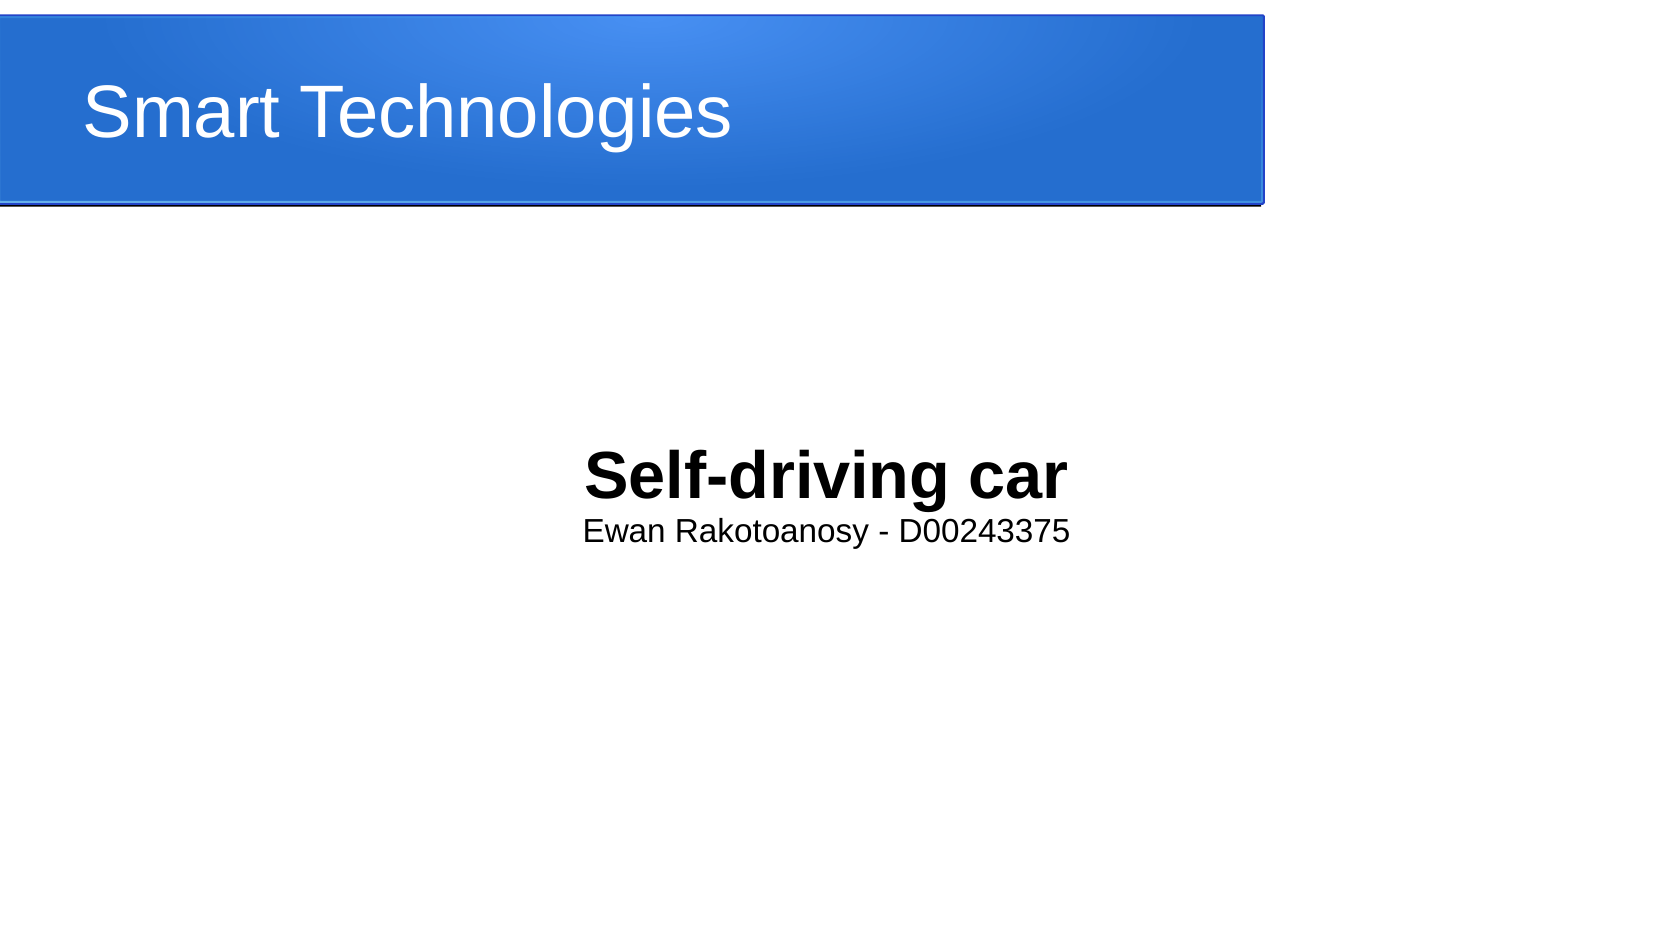

# Smart Technologies
Self-driving car
Ewan Rakotoanosy - D00243375